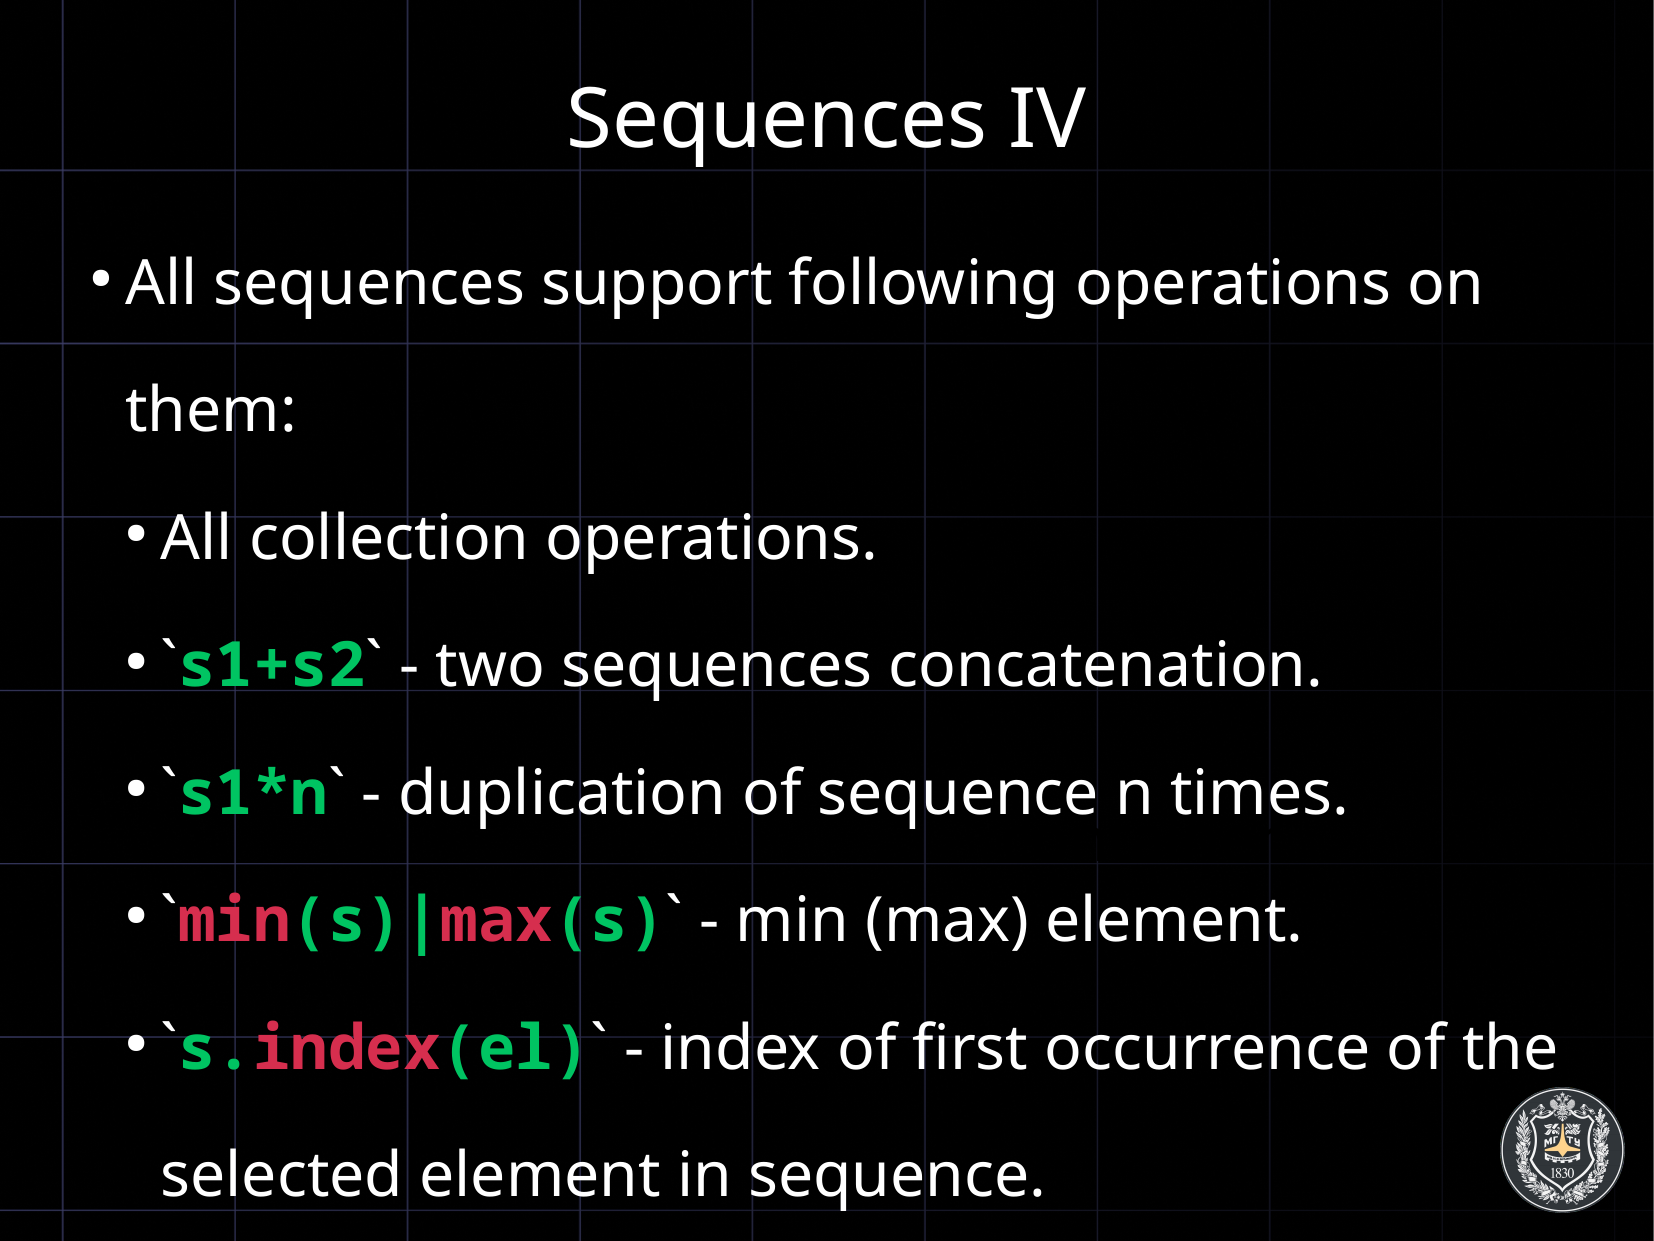

# Sequences IV
All sequences support following operations on them:
All collection operations.
`s1+s2` - two sequences concatenation.
`s1*n` - duplication of sequence n times.
`min(s)|max(s)` - min (max) element.
`s.index(el)` - index of first occurrence of the selected element in sequence.
`s.count(el)` - number of occurrences of the selected element in sequence.
container